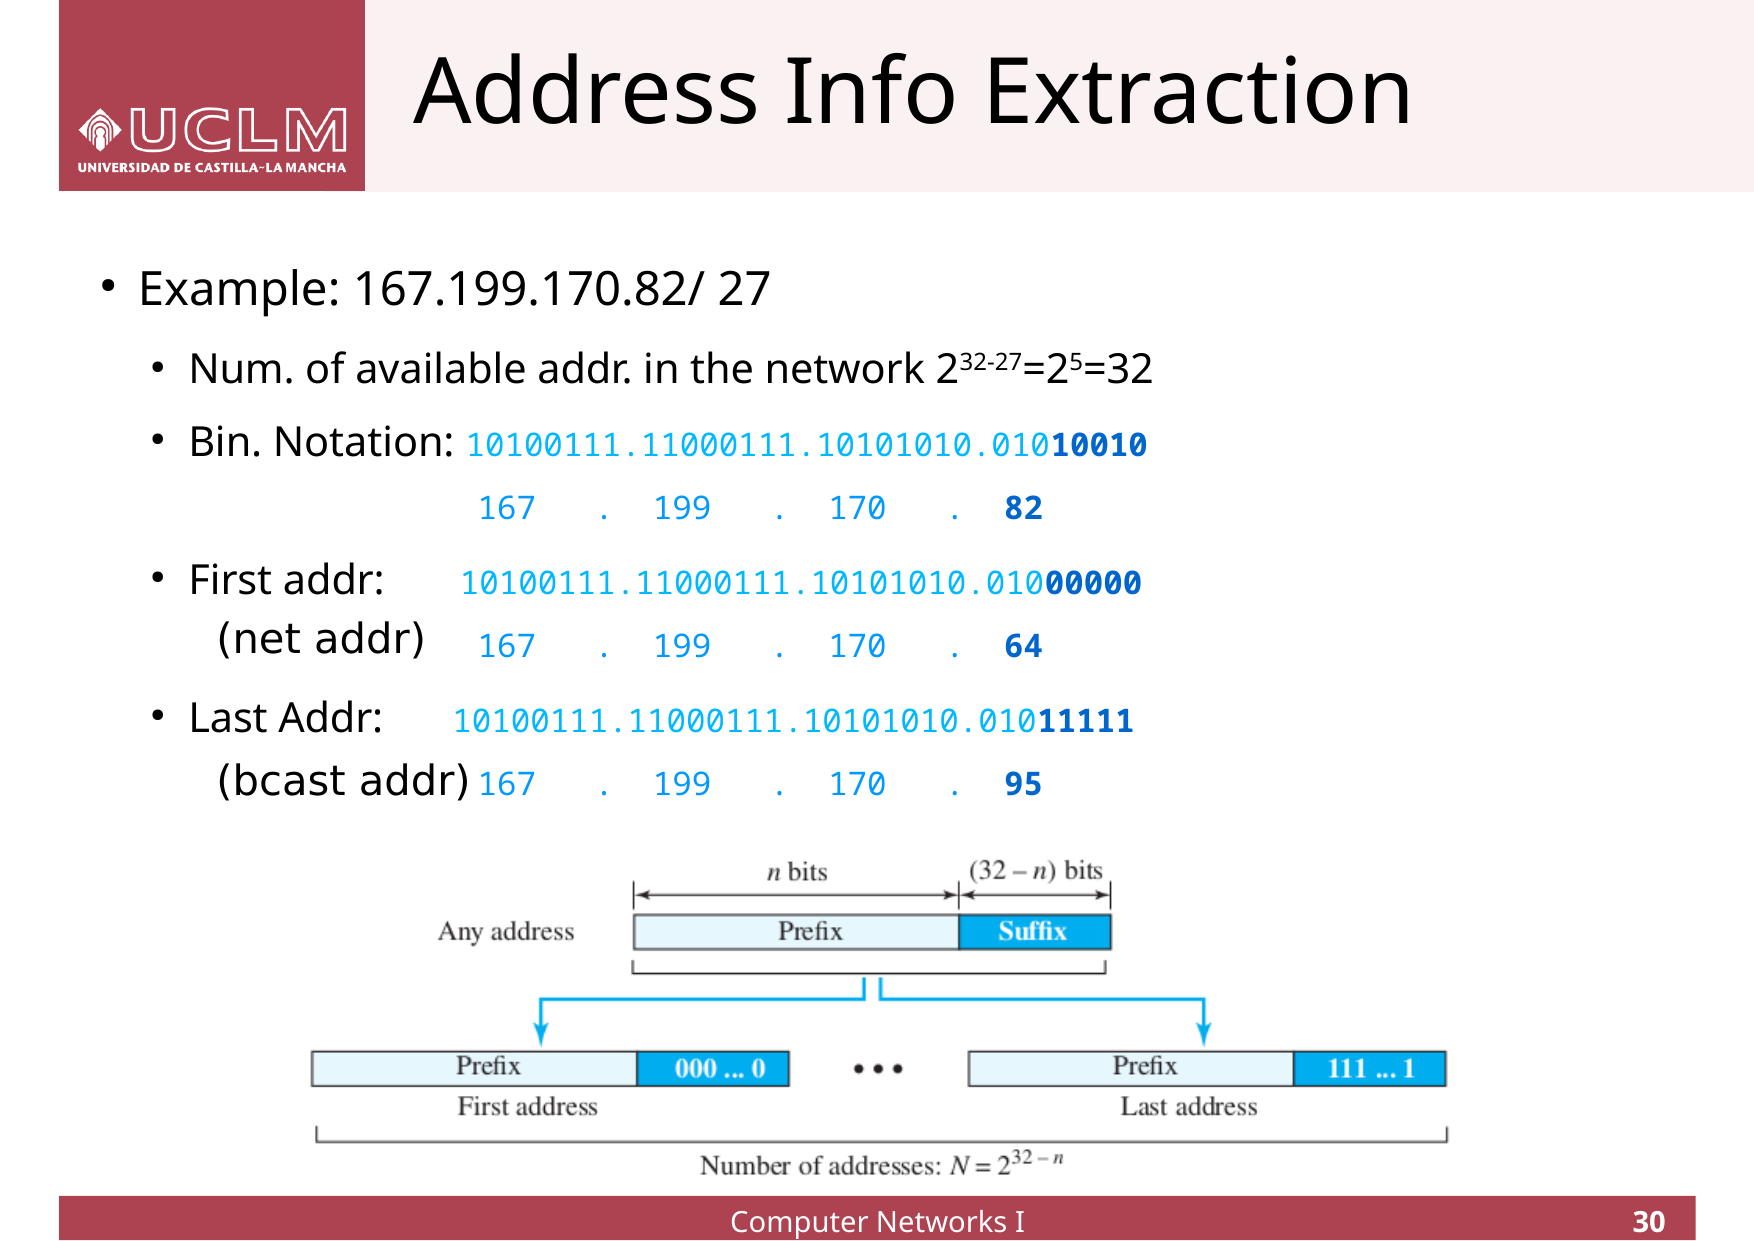

# Address Info Extraction
Example: 167.199.170.82/ 27
Num. of available addr. in the network 232-27=25=32
Bin. Notation: 10100111.11000111.10101010.01010010
 167 . 199 . 170 . 82
First addr: 10100111.11000111.10101010.01000000
 167 . 199 . 170 . 64
Last Addr: 10100111.11000111.10101010.01011111
 167 . 199 . 170 . 95
(net addr)
(bcast addr)
Computer Networks I
30